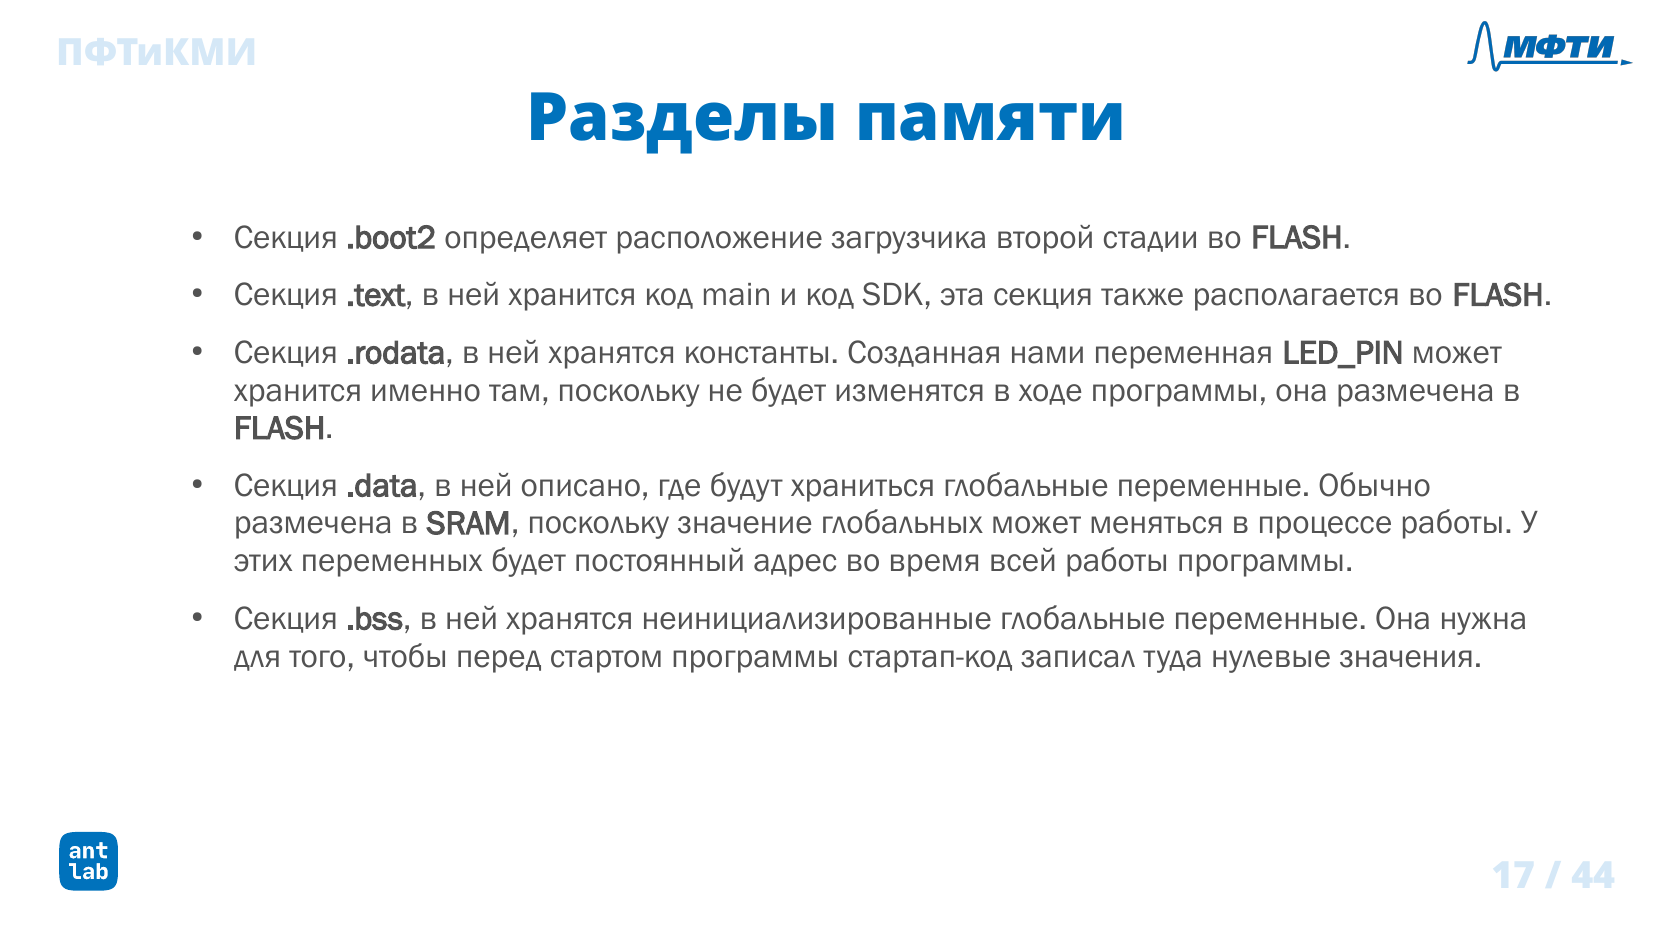

# Разделы памяти
Cекция .boot2 определяет расположение загрузчика второй стадии во FLASH.
Cекция .text, в ней хранится код main и код SDK, эта секция также располагается во FLASH.
Секция .rodata, в ней хранятся константы. Созданная нами переменная LED_PIN может хранится именно там, поскольку не будет изменятся в ходе программы, она размечена в FLASH.
Секция .data, в ней описано, где будут храниться глобальные переменные. Обычно размечена в SRAM, поскольку значение глобальных может меняться в процессе работы. У этих переменных будет постоянный адрес во время всей работы программы.
Секция .bss, в ней хранятся неинициализированные глобальные переменные. Она нужна для того, чтобы перед стартом программы стартап-код записал туда нулевые значения.